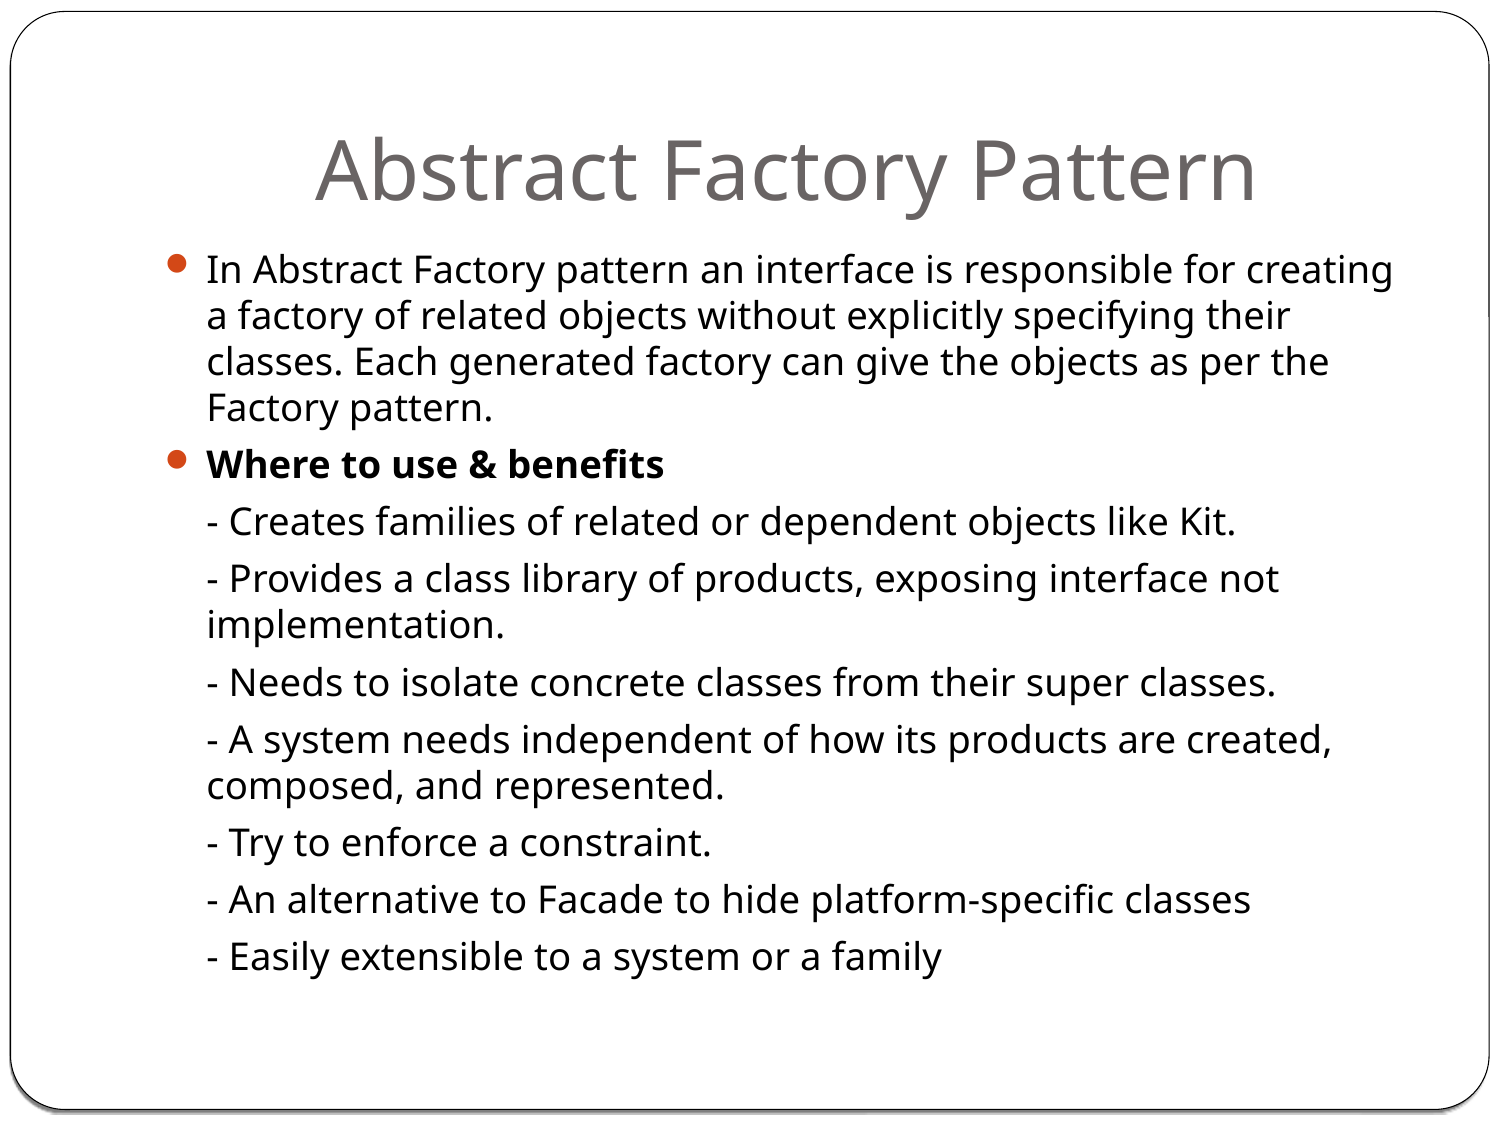

# Abstract Factory Pattern
In Abstract Factory pattern an interface is responsible for creating a factory of related objects without explicitly specifying their classes. Each generated factory can give the objects as per the Factory pattern.
Where to use & benefits
	- Creates families of related or dependent objects like Kit.
	- Provides a class library of products, exposing interface not implementation.
	- Needs to isolate concrete classes from their super classes.
	- A system needs independent of how its products are created, composed, and represented.
	- Try to enforce a constraint.
	- An alternative to Facade to hide platform-specific classes
	- Easily extensible to a system or a family